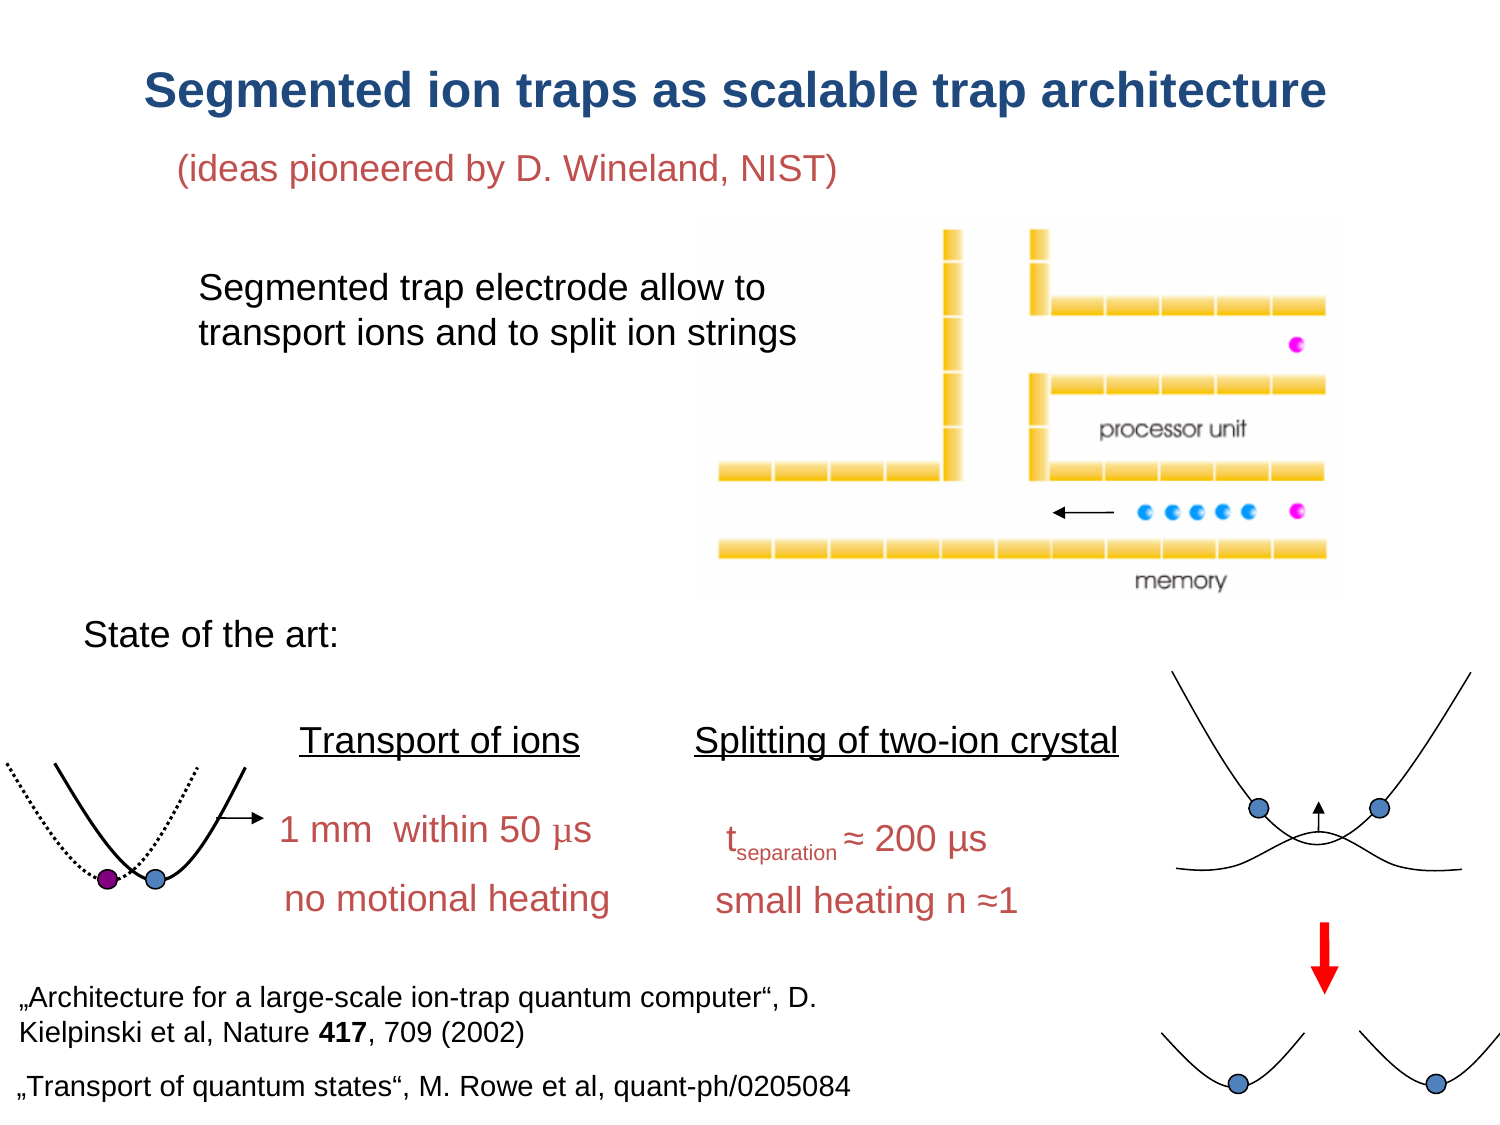

Segmented ion traps as scalable trap architecture
(ideas pioneered by D. Wineland, NIST)‏
Segmented trap electrode allow to
transport ions and to split ion strings
State of the art:
Transport of ions
Splitting of two-ion crystal
1 mm within 50 µs
tseparation ≈ 200 µs
no motional heating
small heating n ≈1
„Architecture for a large-scale ion-trap quantum computer“, D. Kielpinski et al, Nature 417, 709 (2002)
„Transport of quantum states“, M. Rowe et al, quant-ph/0205084